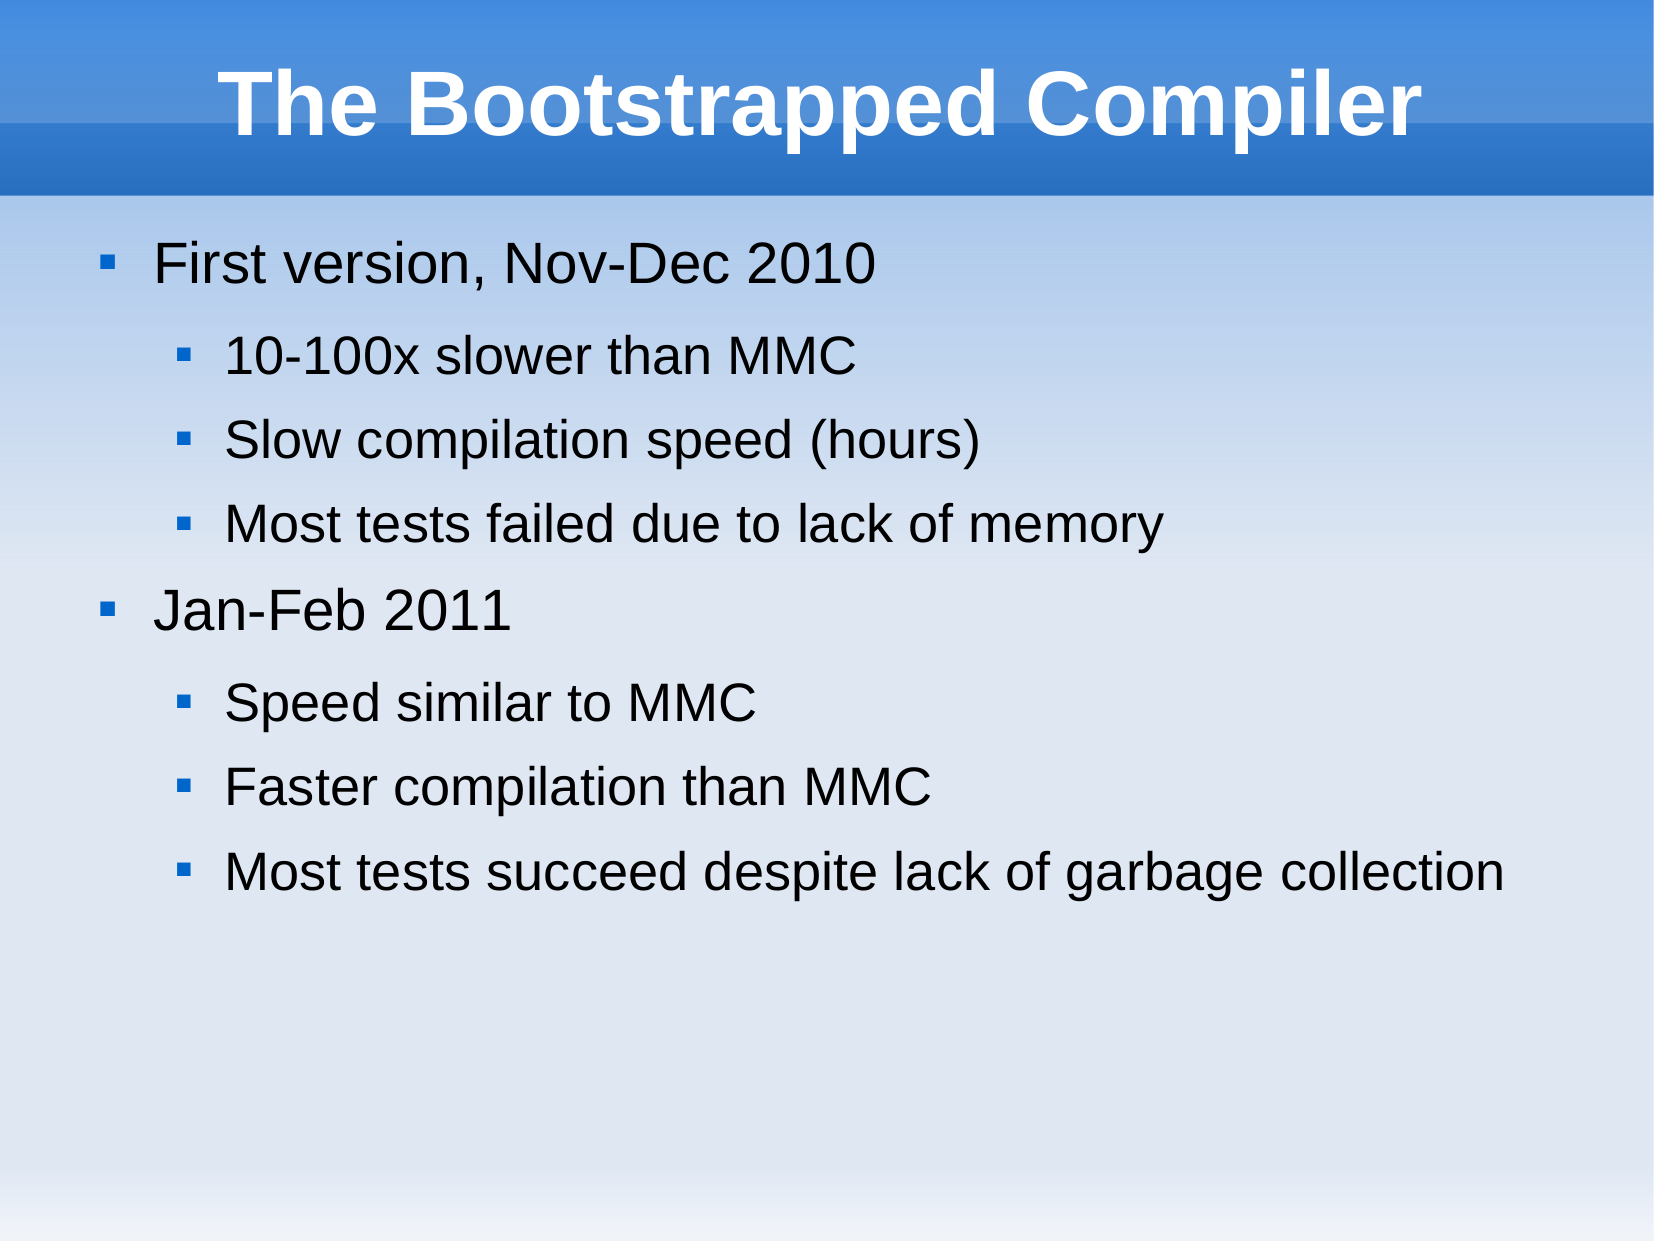

# The Bootstrapped Compiler
First version, Nov-Dec 2010
10-100x slower than MMC
Slow compilation speed (hours)
Most tests failed due to lack of memory
Jan-Feb 2011
Speed similar to MMC
Faster compilation than MMC
Most tests succeed despite lack of garbage collection